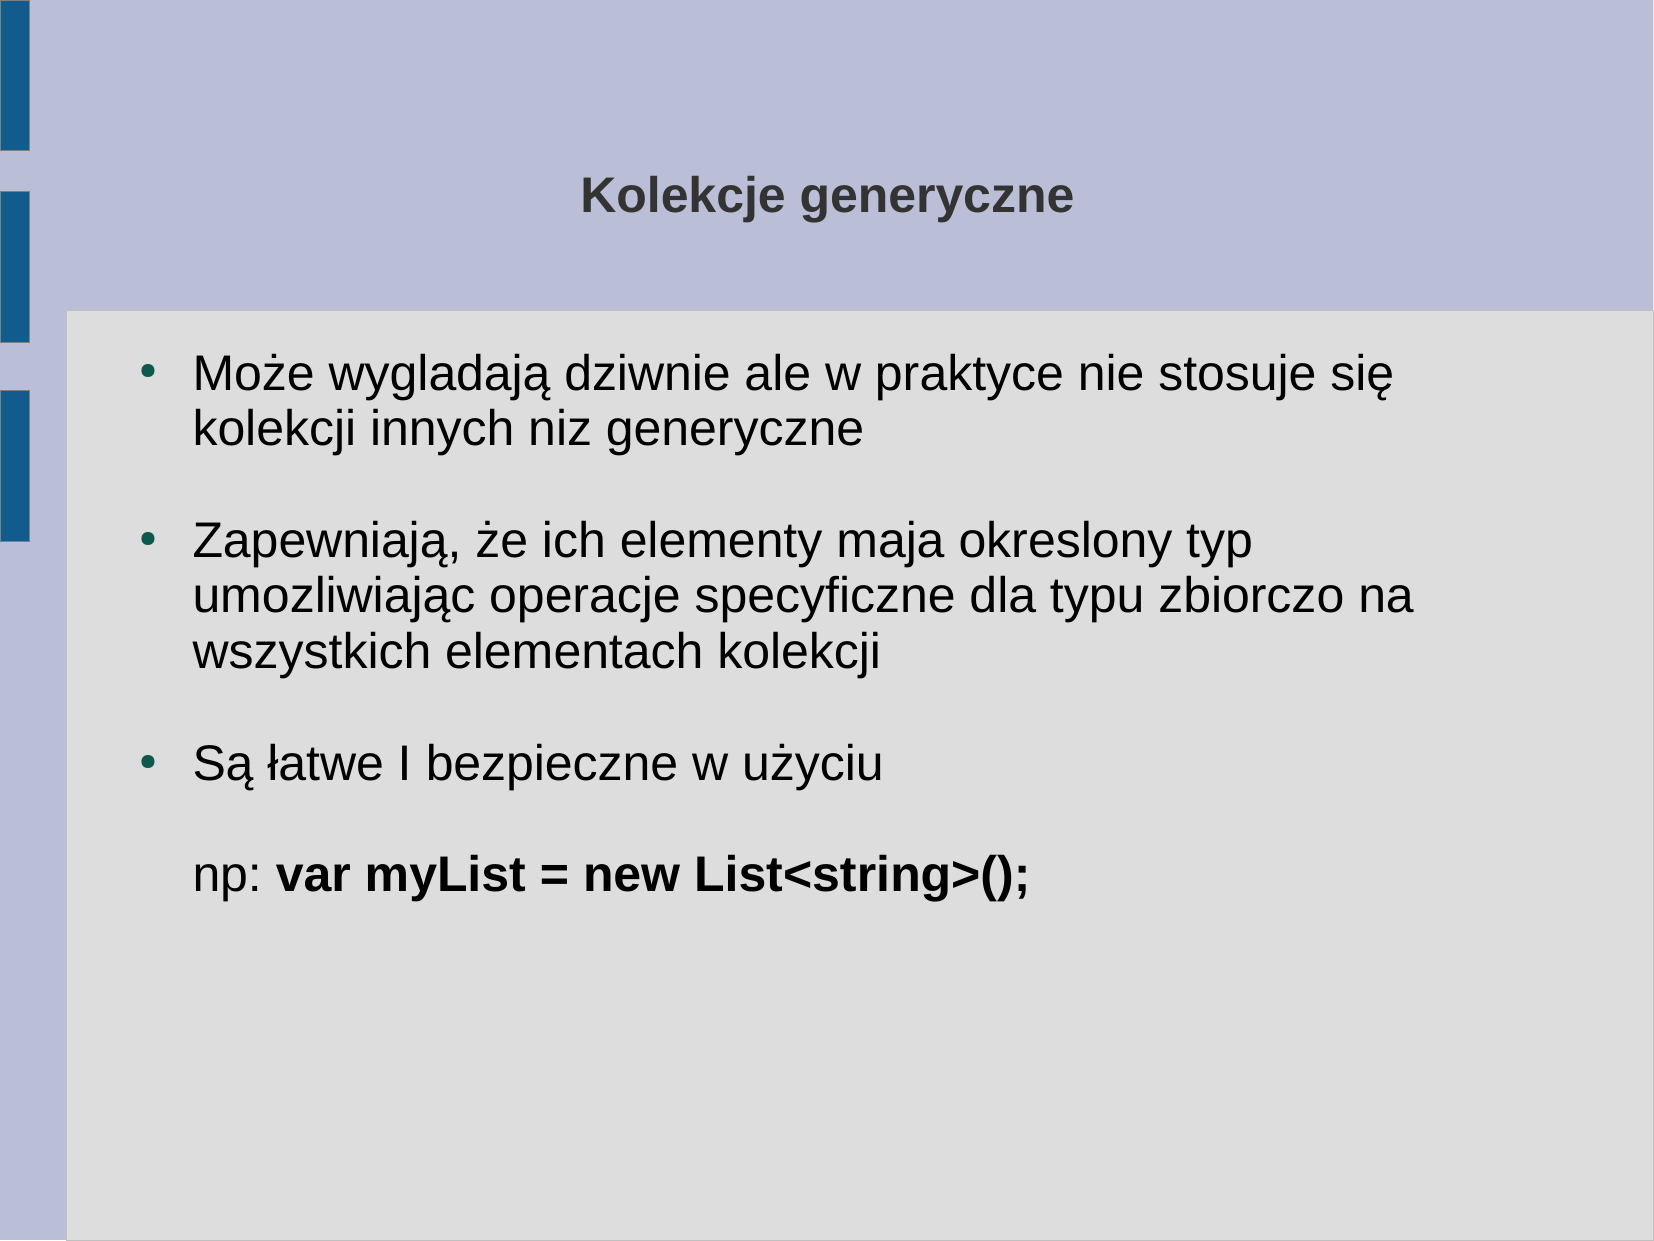

# Kolekcje generyczne
Może wygladają dziwnie ale w praktyce nie stosuje się kolekcji innych niz generyczne
Zapewniają, że ich elementy maja okreslony typ umozliwiając operacje specyficzne dla typu zbiorczo na wszystkich elementach kolekcji
Są łatwe I bezpieczne w użyciu
np: var myList = new List<string>();